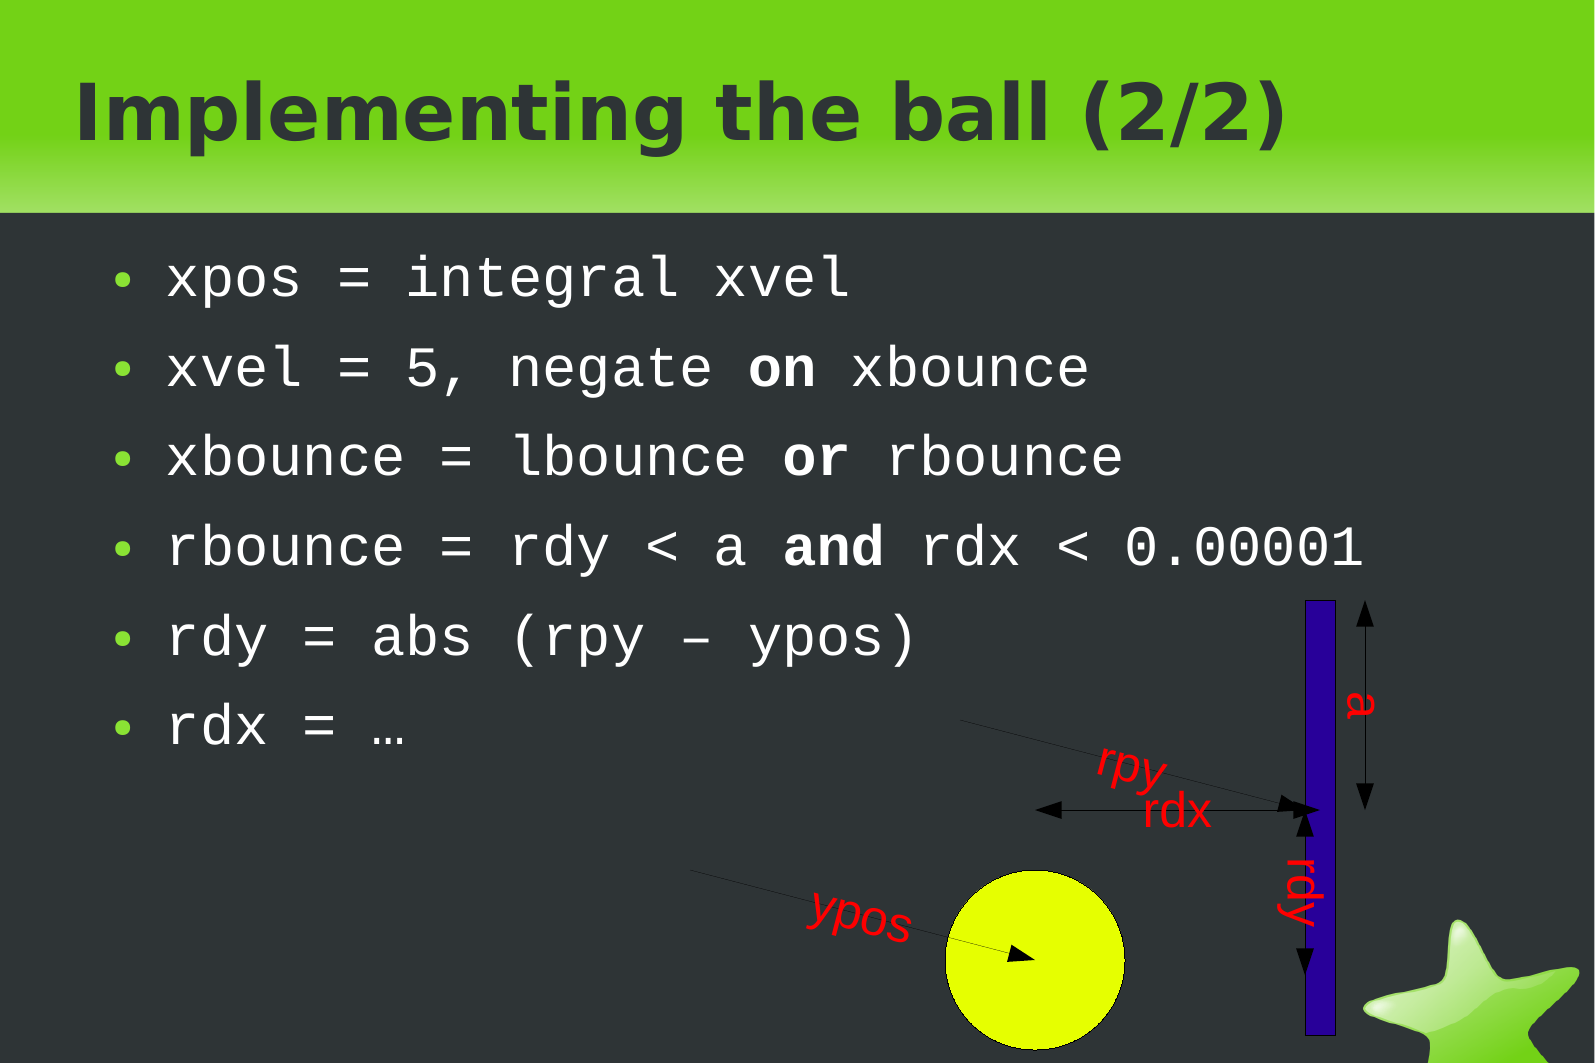

# Implementing the ball (2/2)
xpos = integral xvel
xvel = 5, negate on xbounce
xbounce = lbounce or rbounce
rbounce = rdy < a and rdx < 0.00001
rdy = abs (rpy – ypos)
rdx = …
a
rpy
rdx
rdy
ypos